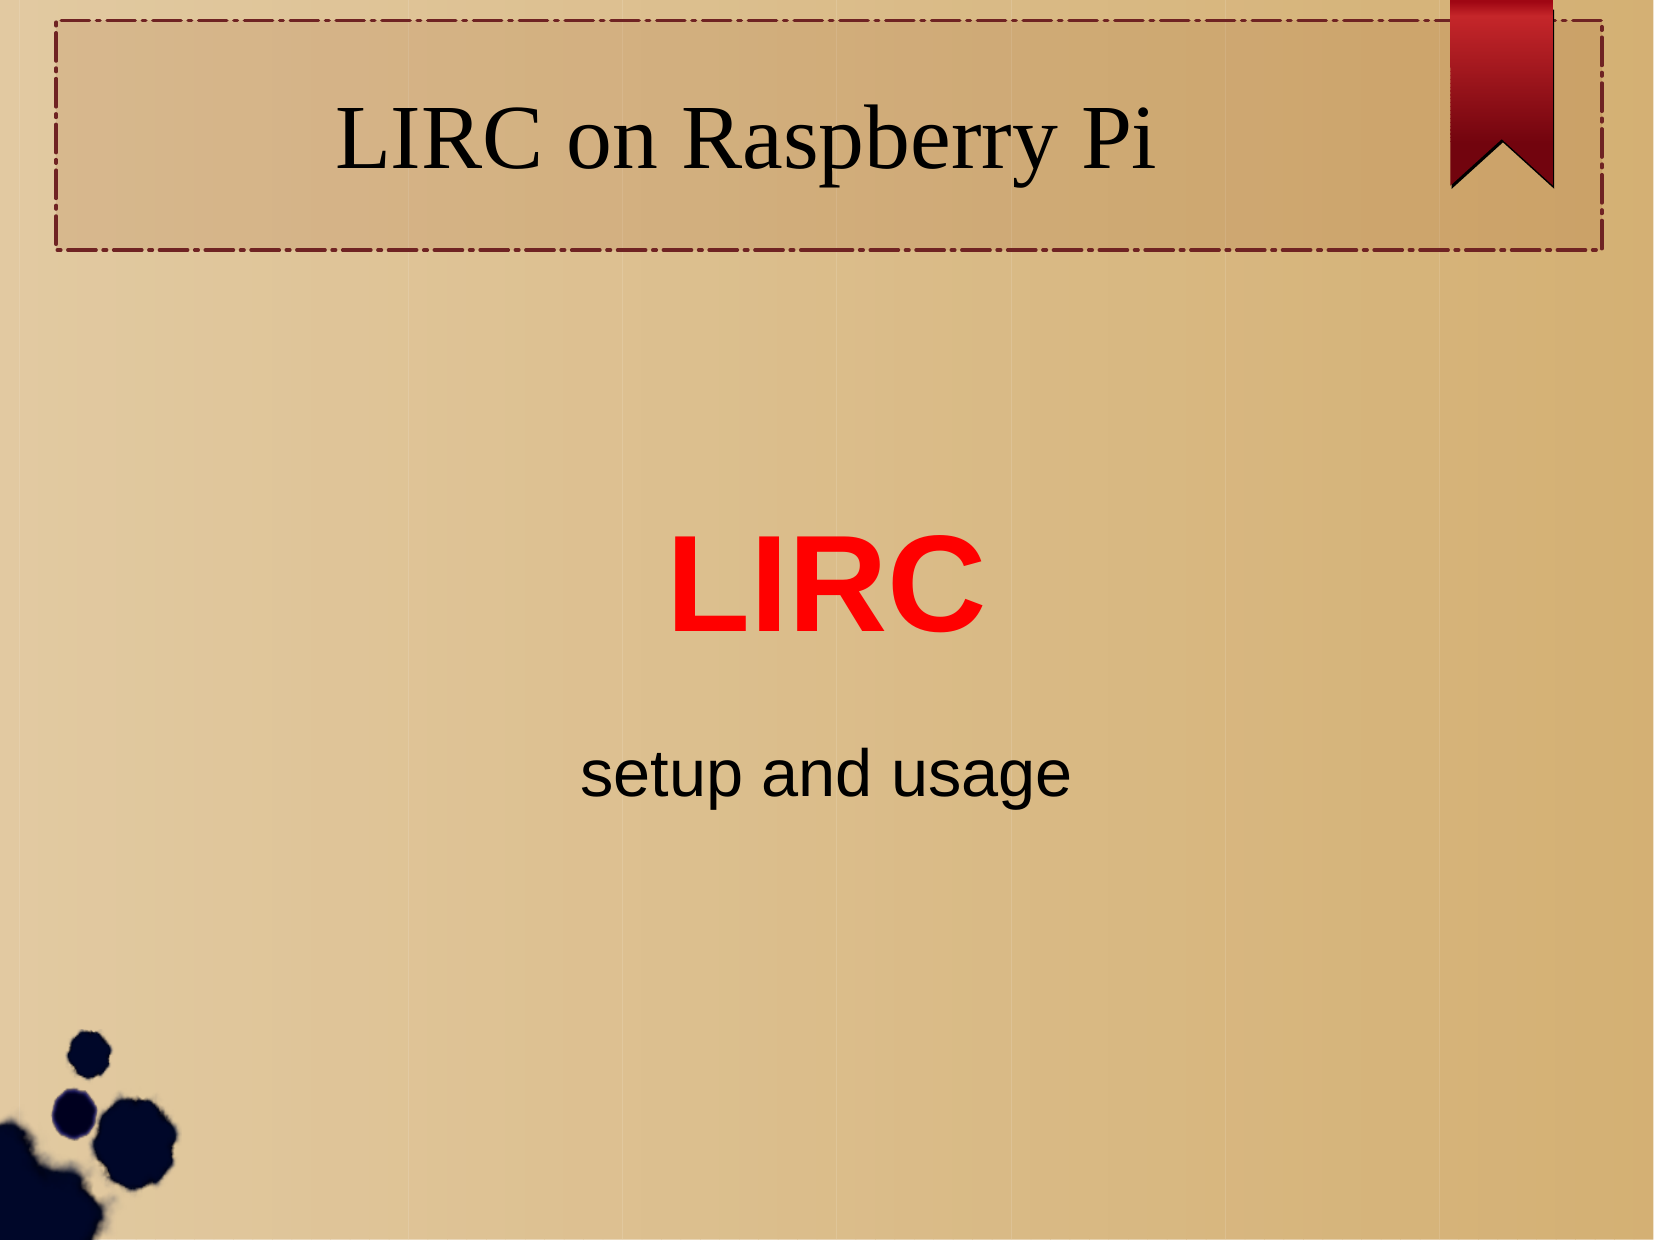

# LIRC on Raspberry Pi
LIRC
setup and usage